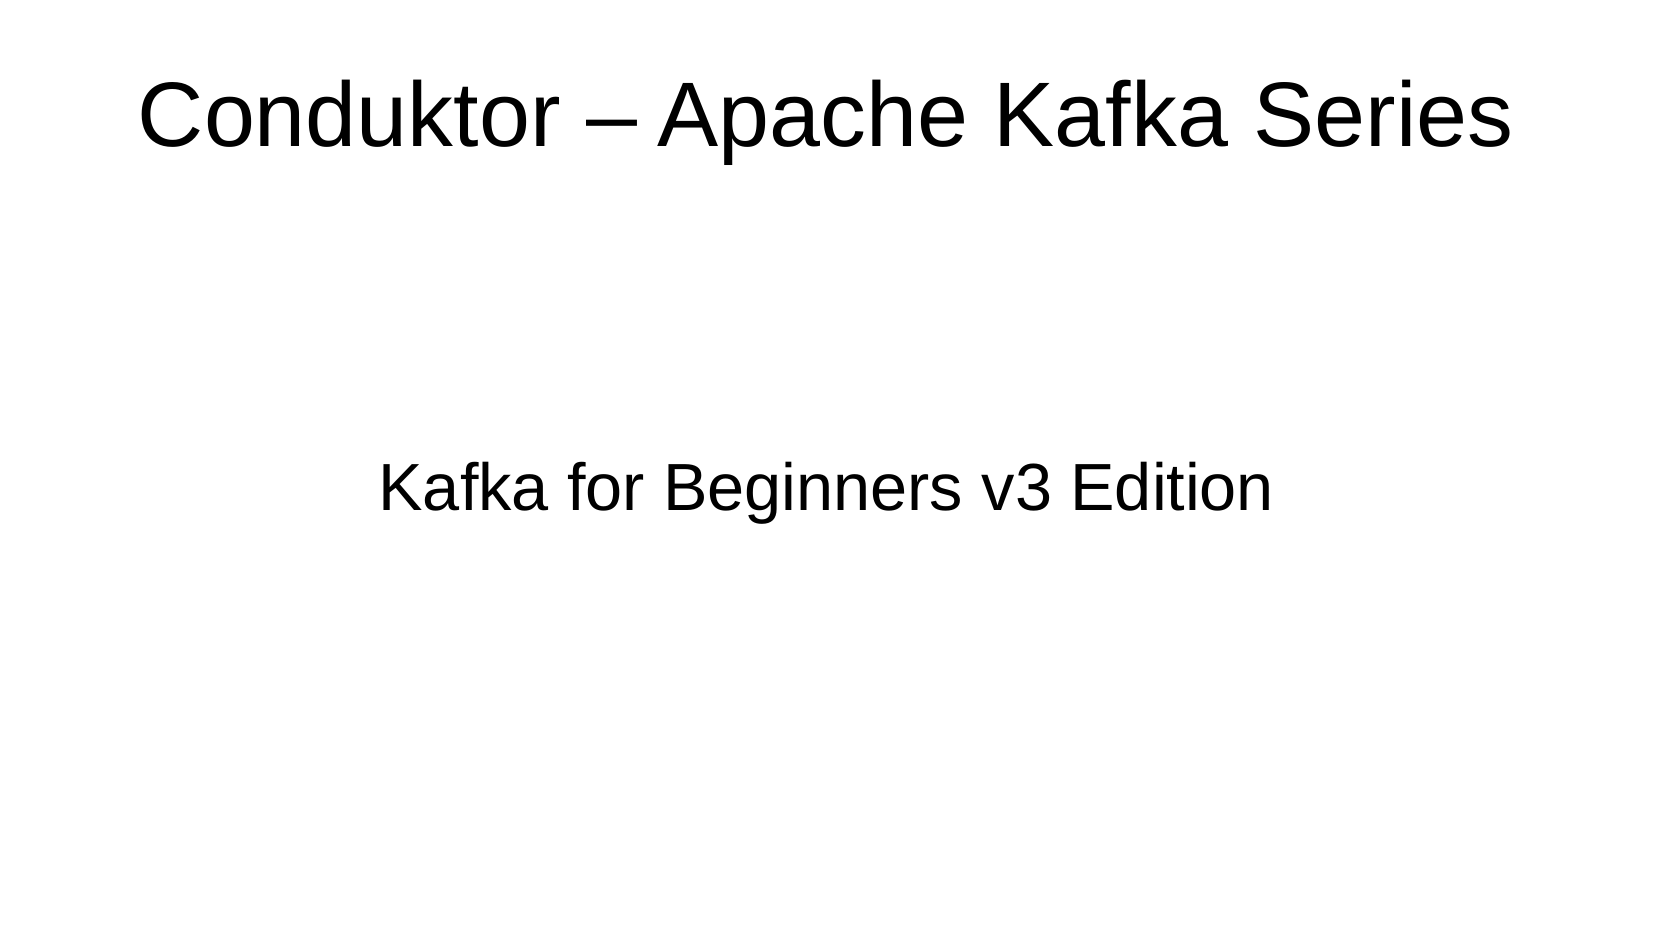

# Conduktor – Apache Kafka Series
Kafka for Beginners v3 Edition